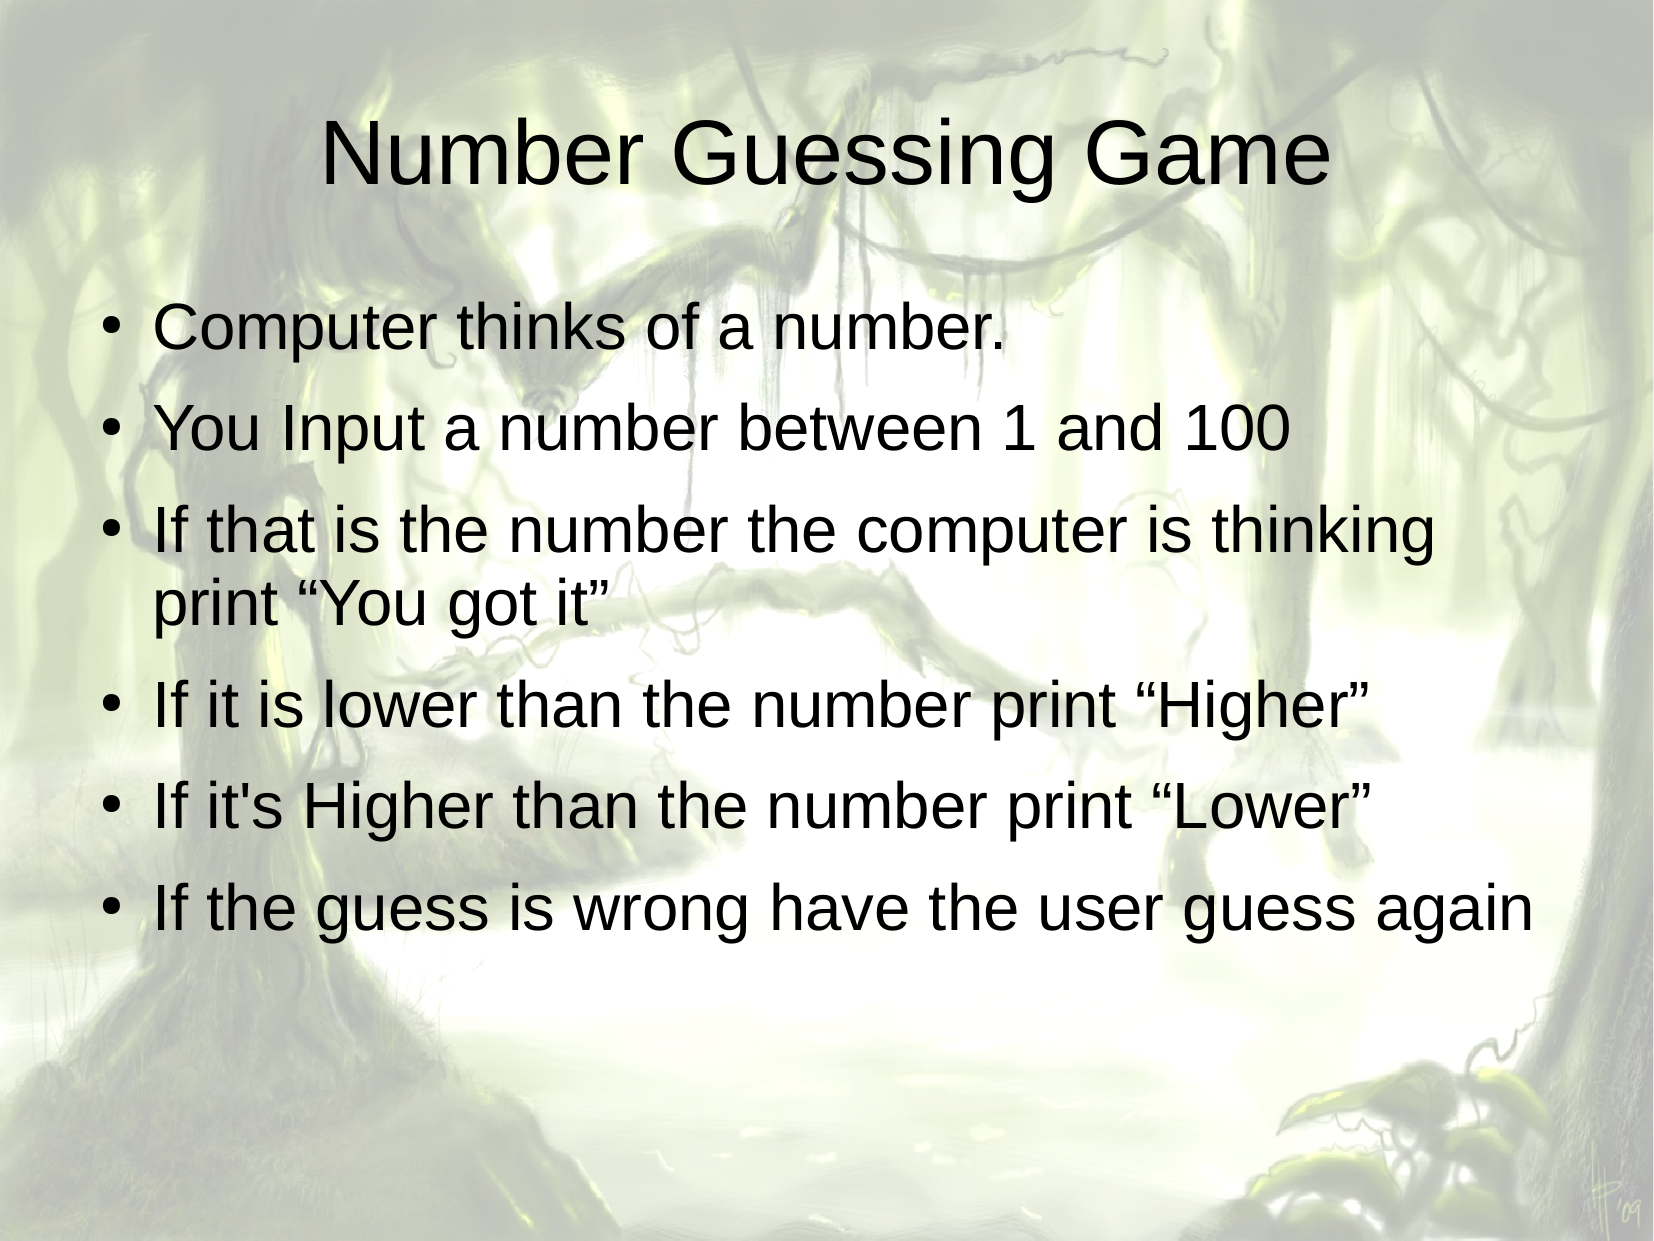

# Number Guessing Game
Computer thinks of a number.
You Input a number between 1 and 100
If that is the number the computer is thinking print “You got it”
If it is lower than the number print “Higher”
If it's Higher than the number print “Lower”
If the guess is wrong have the user guess again